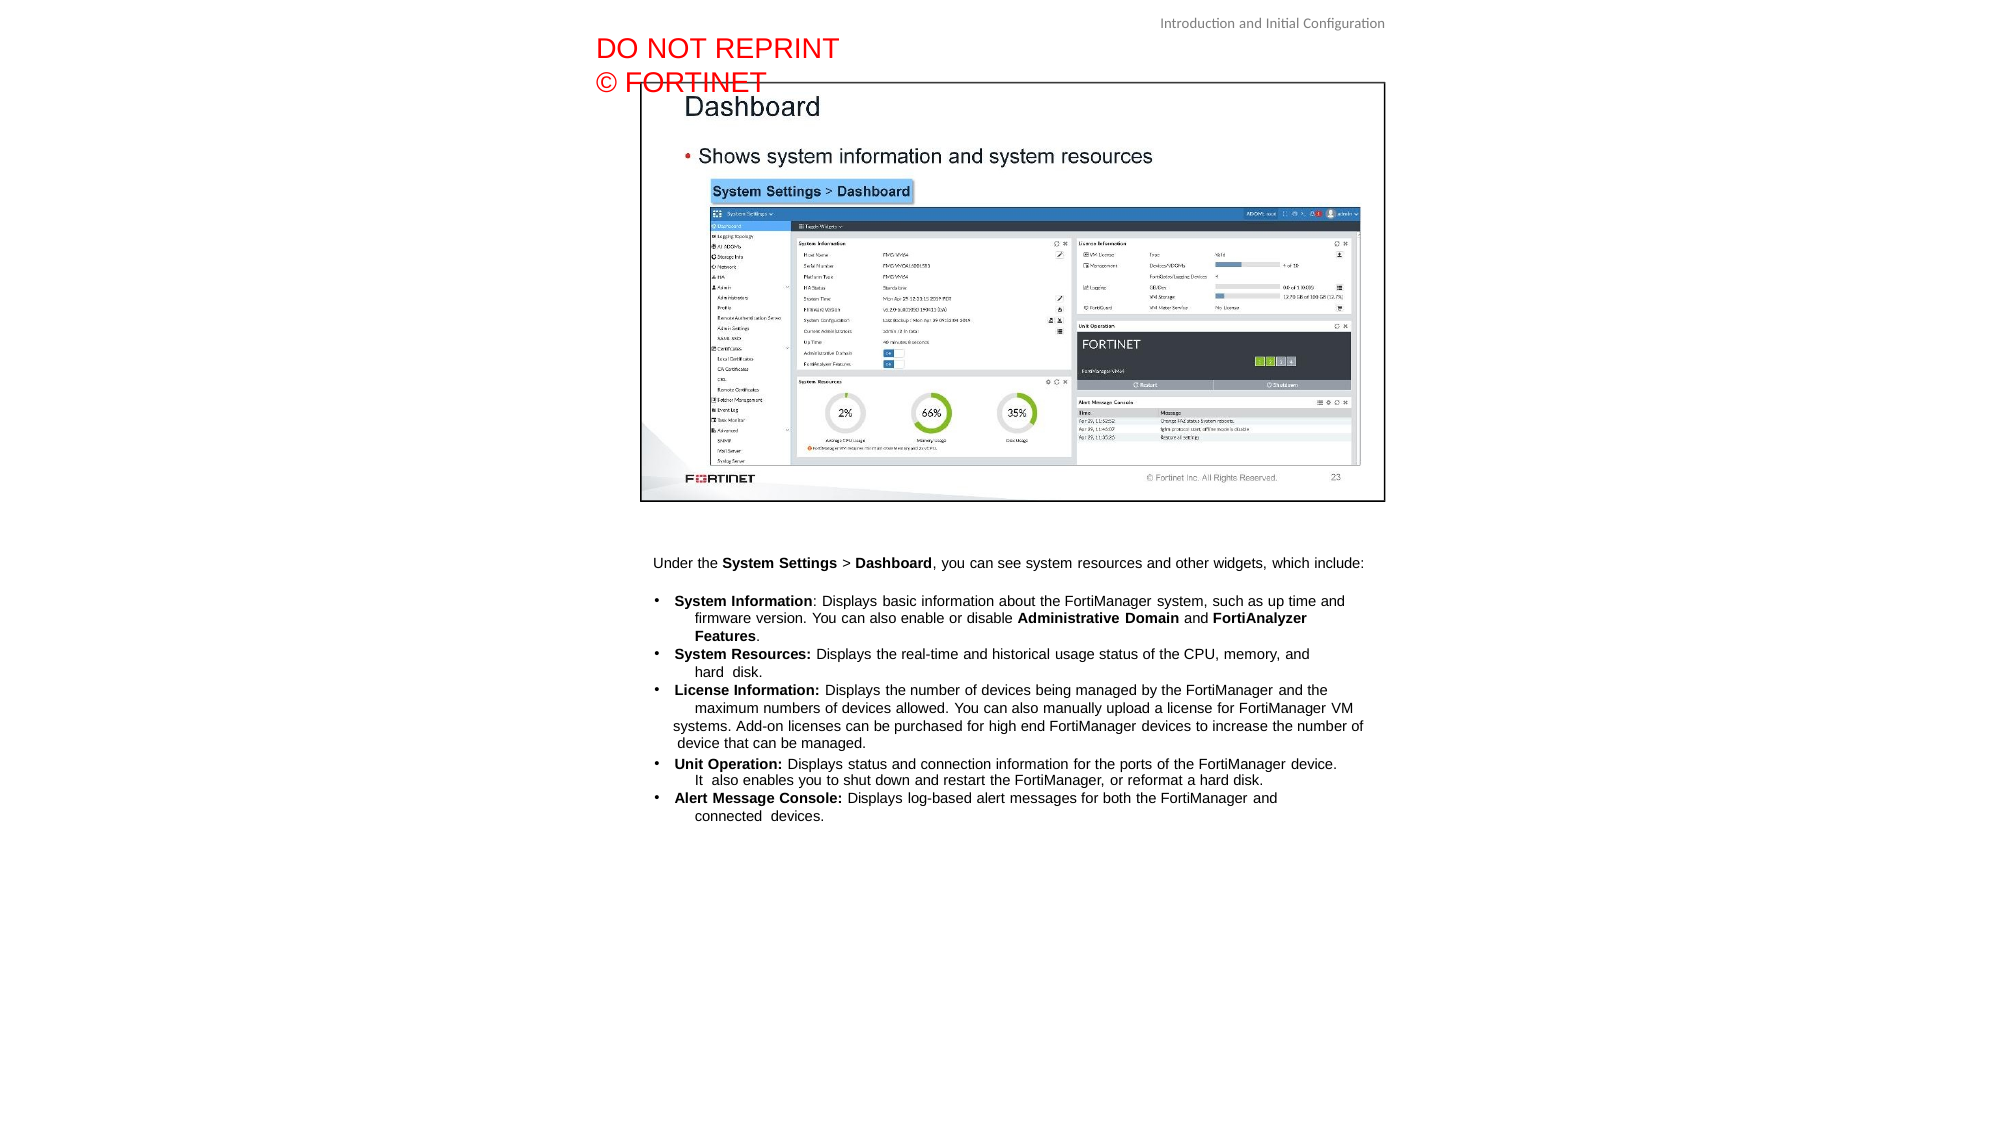

Introduction and Initial Configuration
DO NOT REPRINT
© FORTINET
Under the System Settings > Dashboard, you can see system resources and other widgets, which include:
System Information: Displays basic information about the FortiManager system, such as up time and firmware version. You can also enable or disable Administrative Domain and FortiAnalyzer Features.
System Resources: Displays the real-time and historical usage status of the CPU, memory, and hard disk.
License Information: Displays the number of devices being managed by the FortiManager and the maximum numbers of devices allowed. You can also manually upload a license for FortiManager VM
systems. Add-on licenses can be purchased for high end FortiManager devices to increase the number of device that can be managed.
Unit Operation: Displays status and connection information for the ports of the FortiManager device. It also enables you to shut down and restart the FortiManager, or reformat a hard disk.
Alert Message Console: Displays log-based alert messages for both the FortiManager and connected devices.
FortiManager 6.2 Study Guide
1